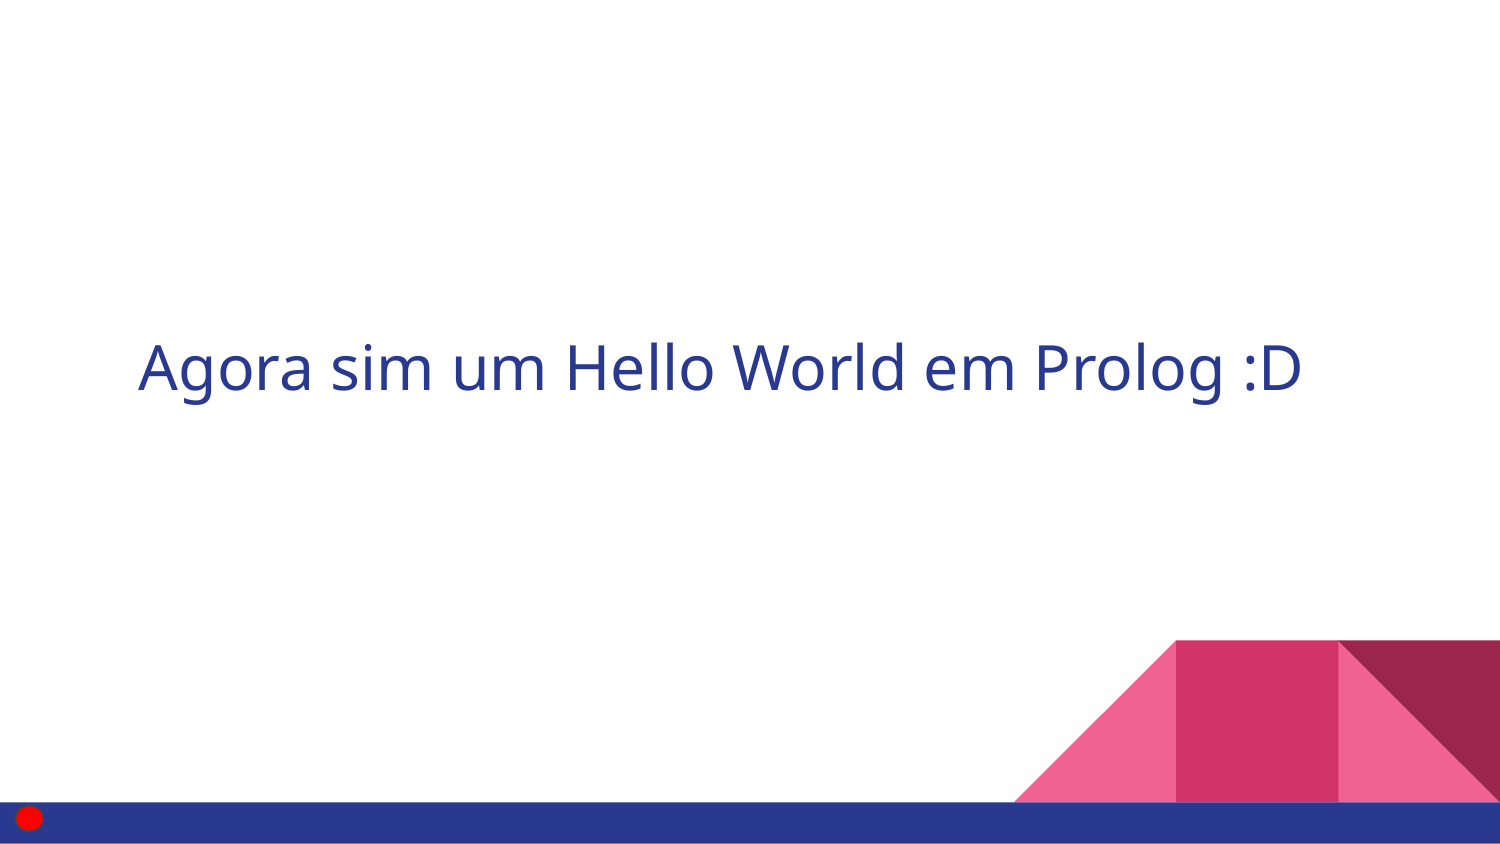

# Agora sim um Hello World em Prolog :D